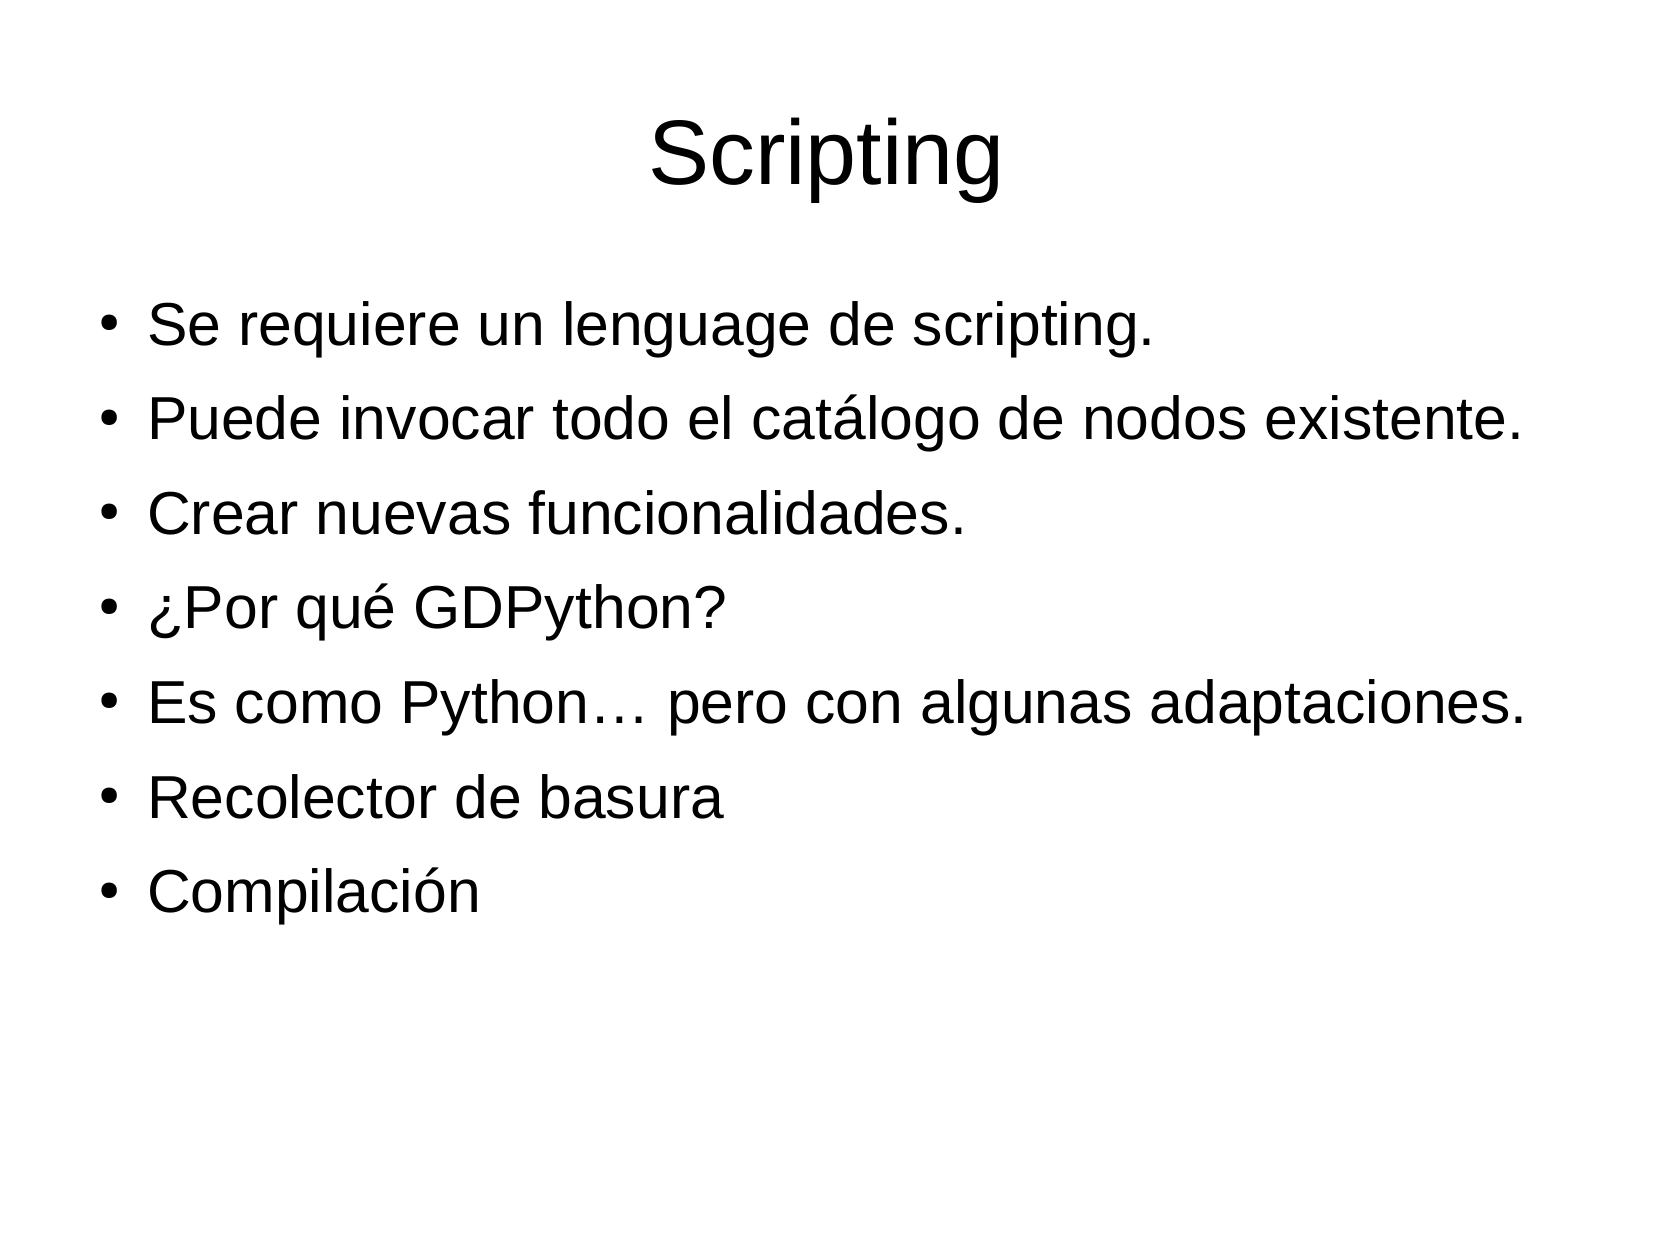

# Scripting
Se requiere un lenguage de scripting.
Puede invocar todo el catálogo de nodos existente.
Crear nuevas funcionalidades.
¿Por qué GDPython?
Es como Python… pero con algunas adaptaciones.
Recolector de basura
Compilación